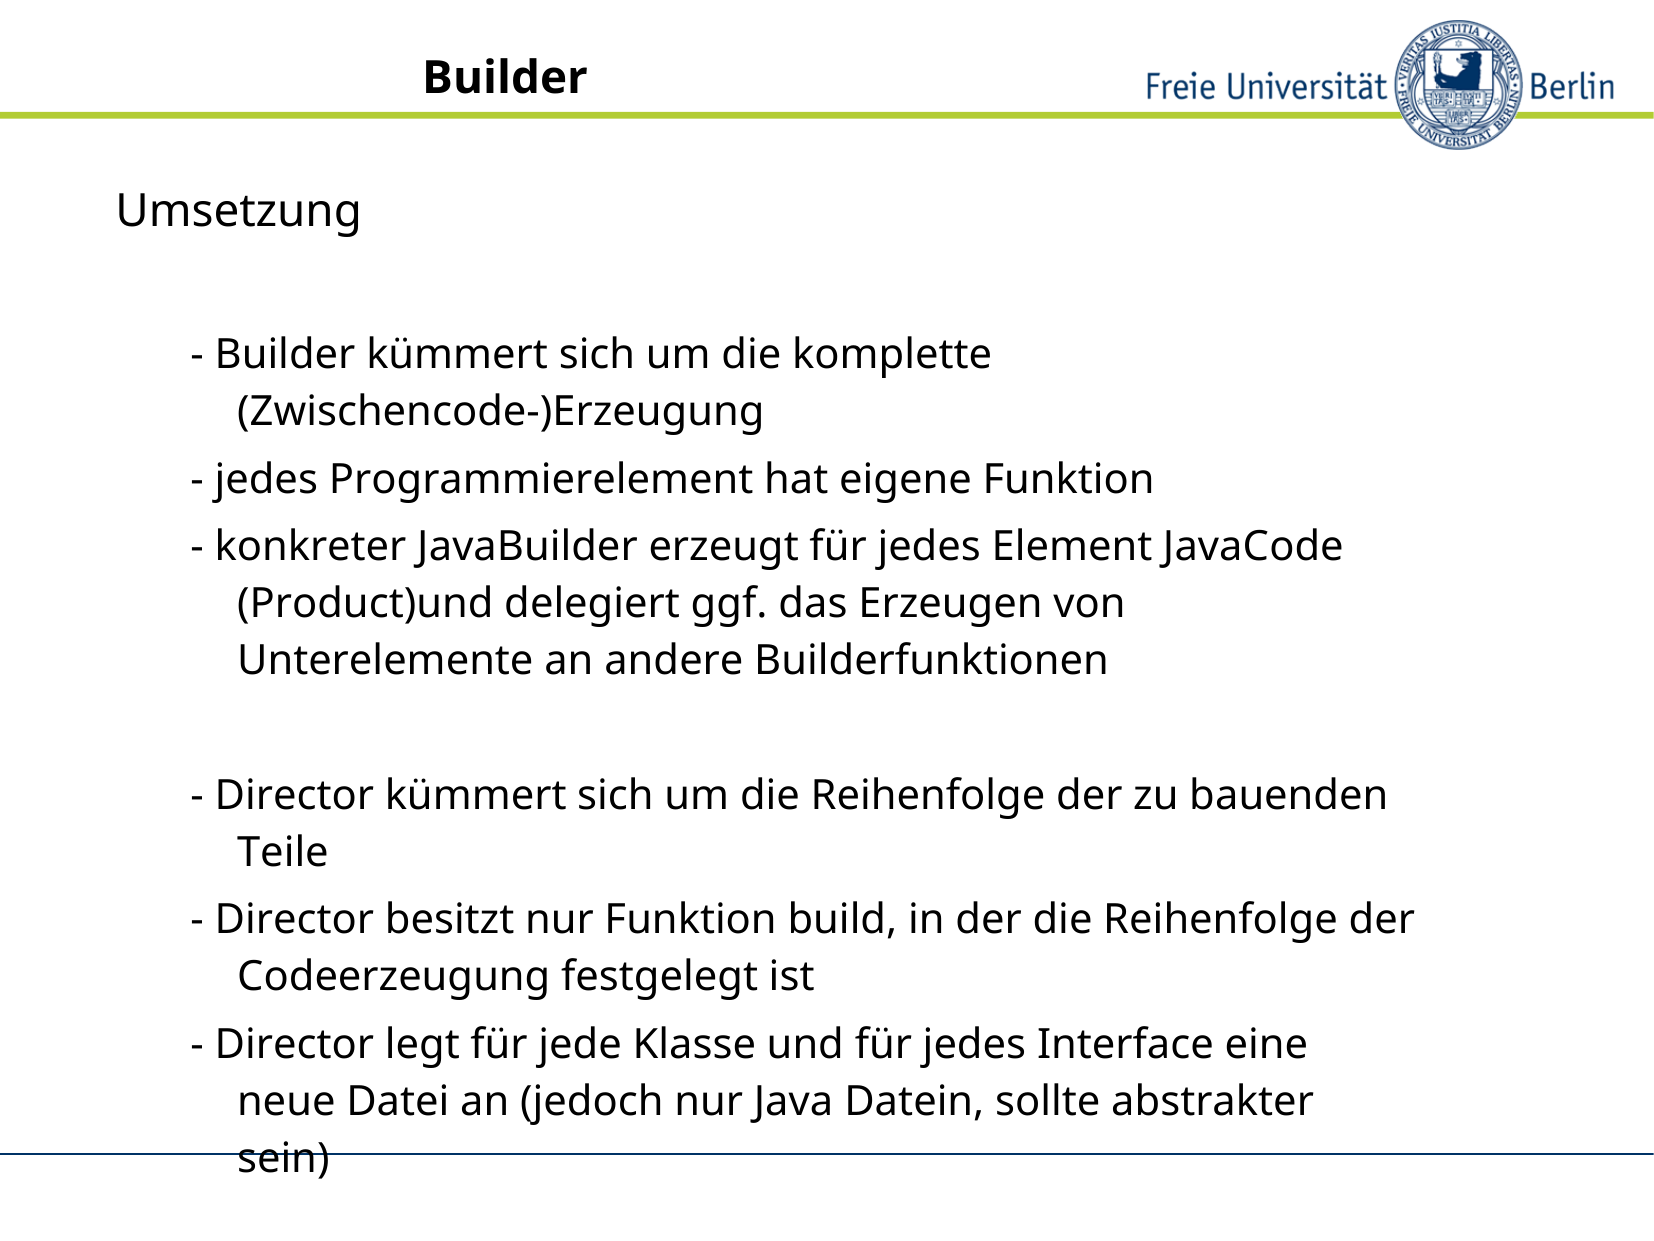

# Builder
Umsetzung
- Builder kümmert sich um die komplette (Zwischencode-)Erzeugung
- jedes Programmierelement hat eigene Funktion
- konkreter JavaBuilder erzeugt für jedes Element JavaCode (Product)und delegiert ggf. das Erzeugen von Unterelemente an andere Builderfunktionen
- Director kümmert sich um die Reihenfolge der zu bauenden Teile
- Director besitzt nur Funktion build, in der die Reihenfolge der Codeerzeugung festgelegt ist
- Director legt für jede Klasse und für jedes Interface eine neue Datei an (jedoch nur Java Datein, sollte abstrakter sein)